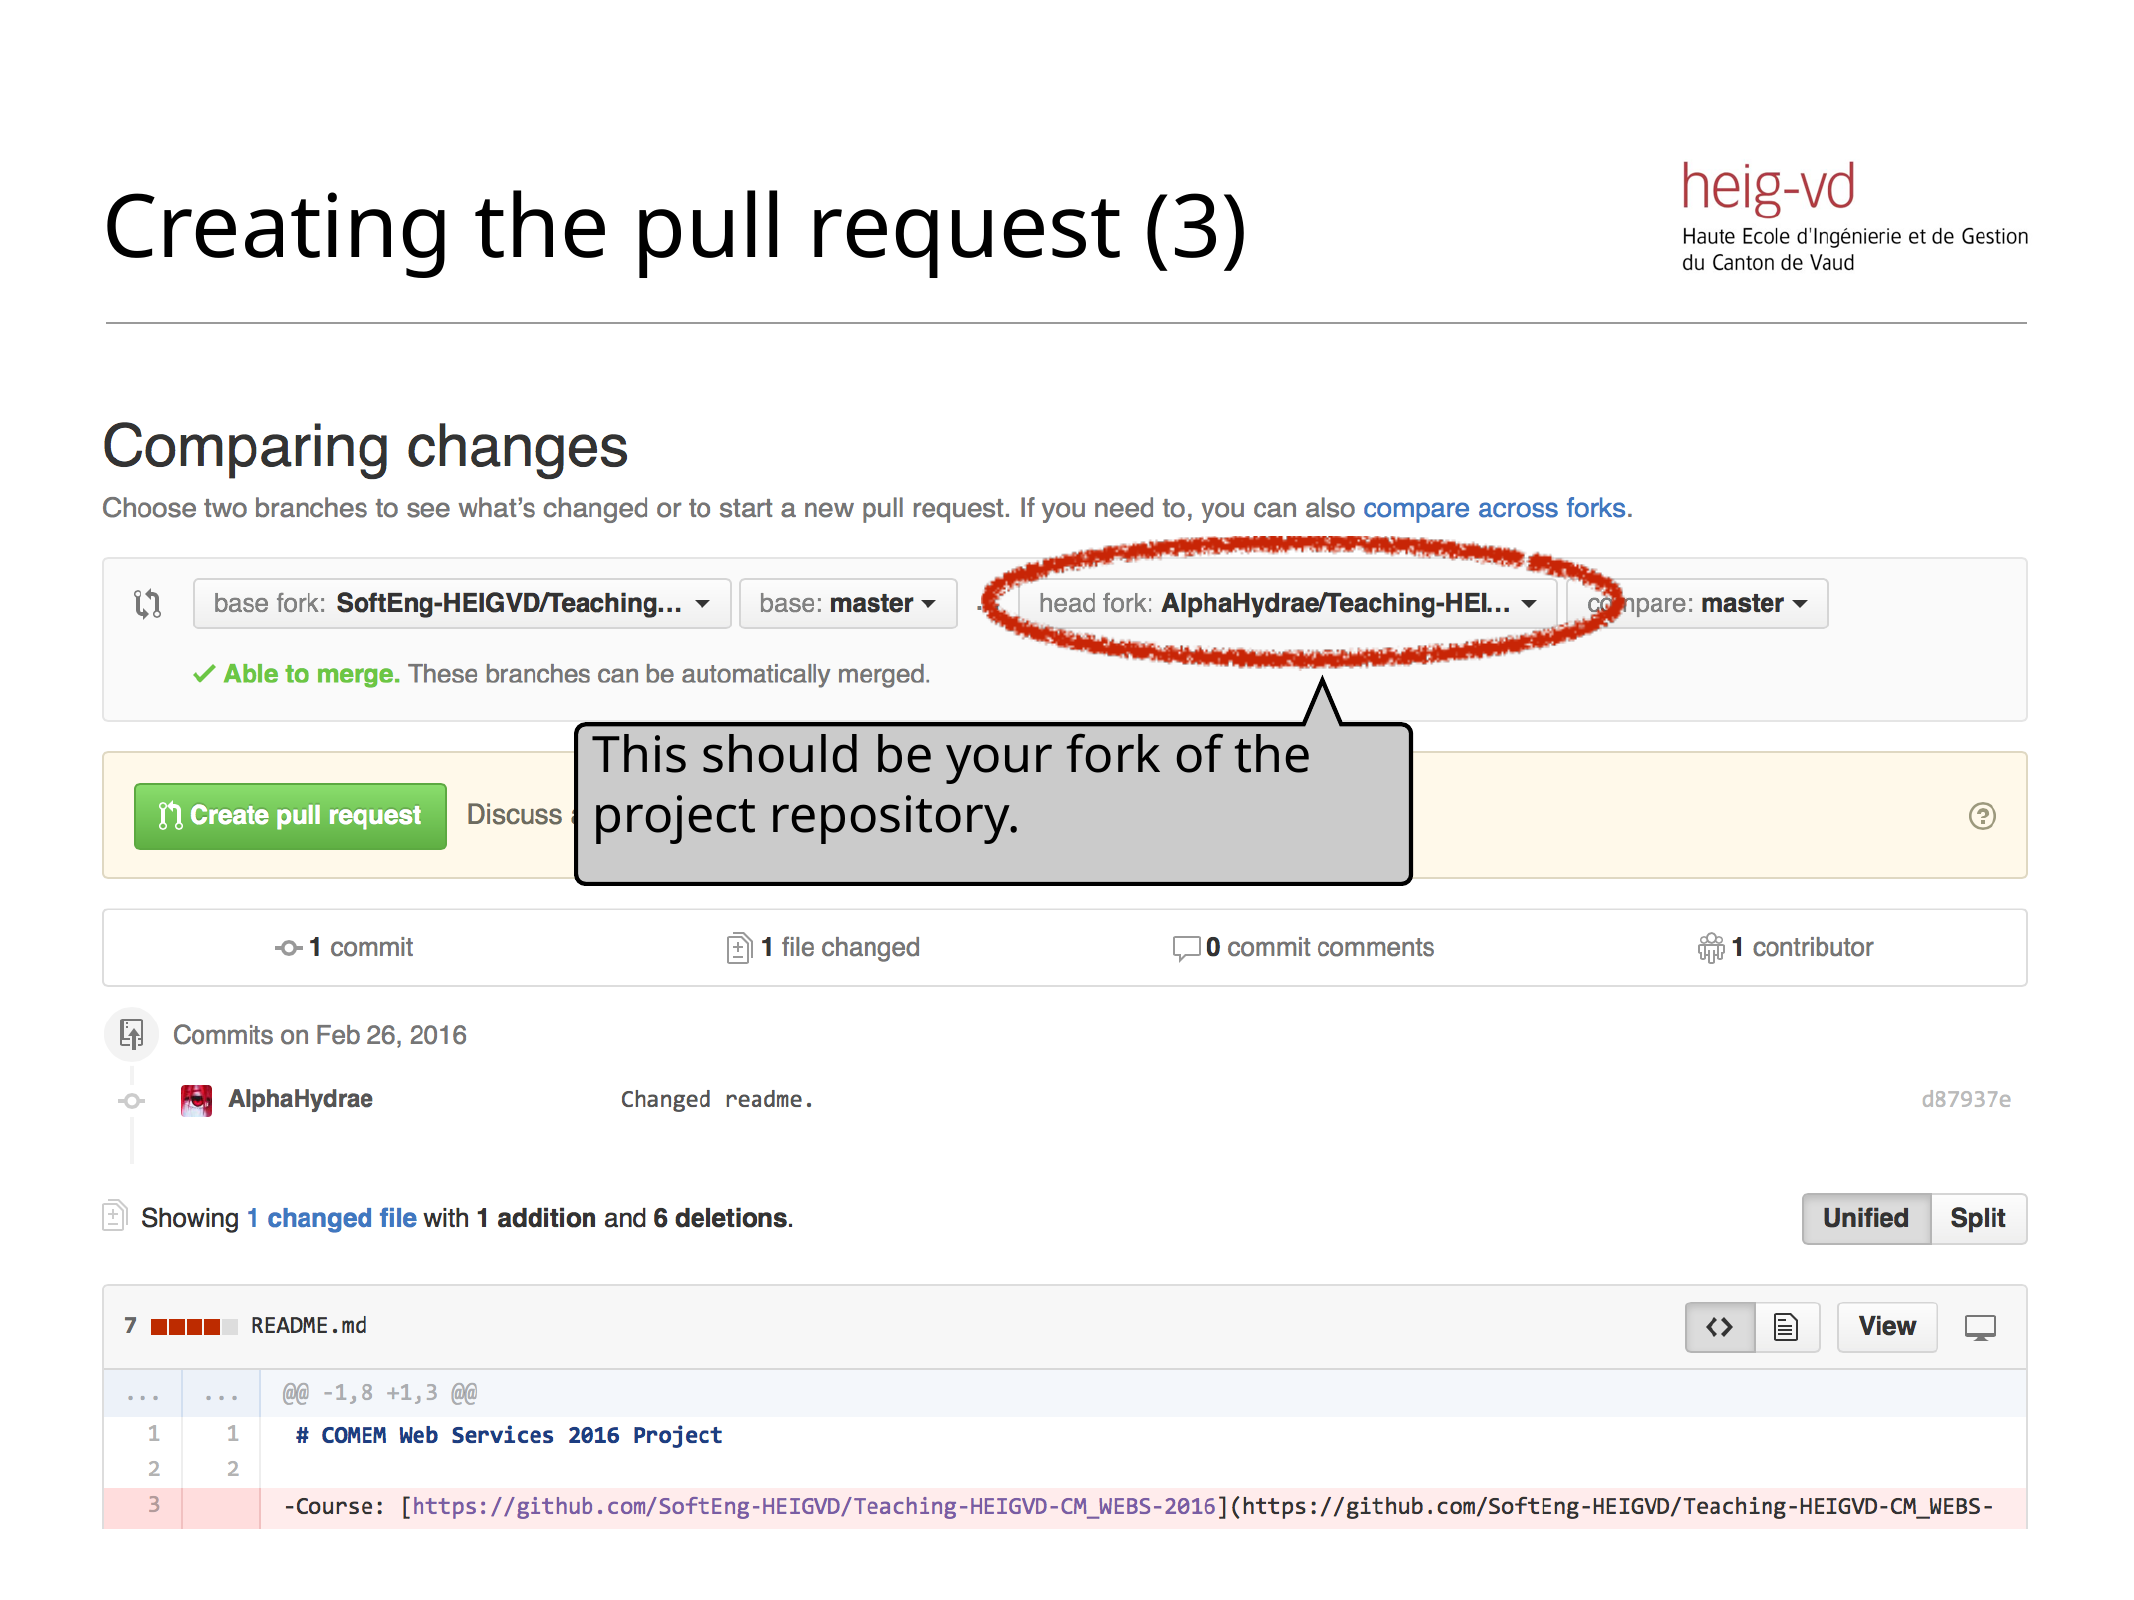

# Creating the pull request (3)
This should be your fork of the project repository.